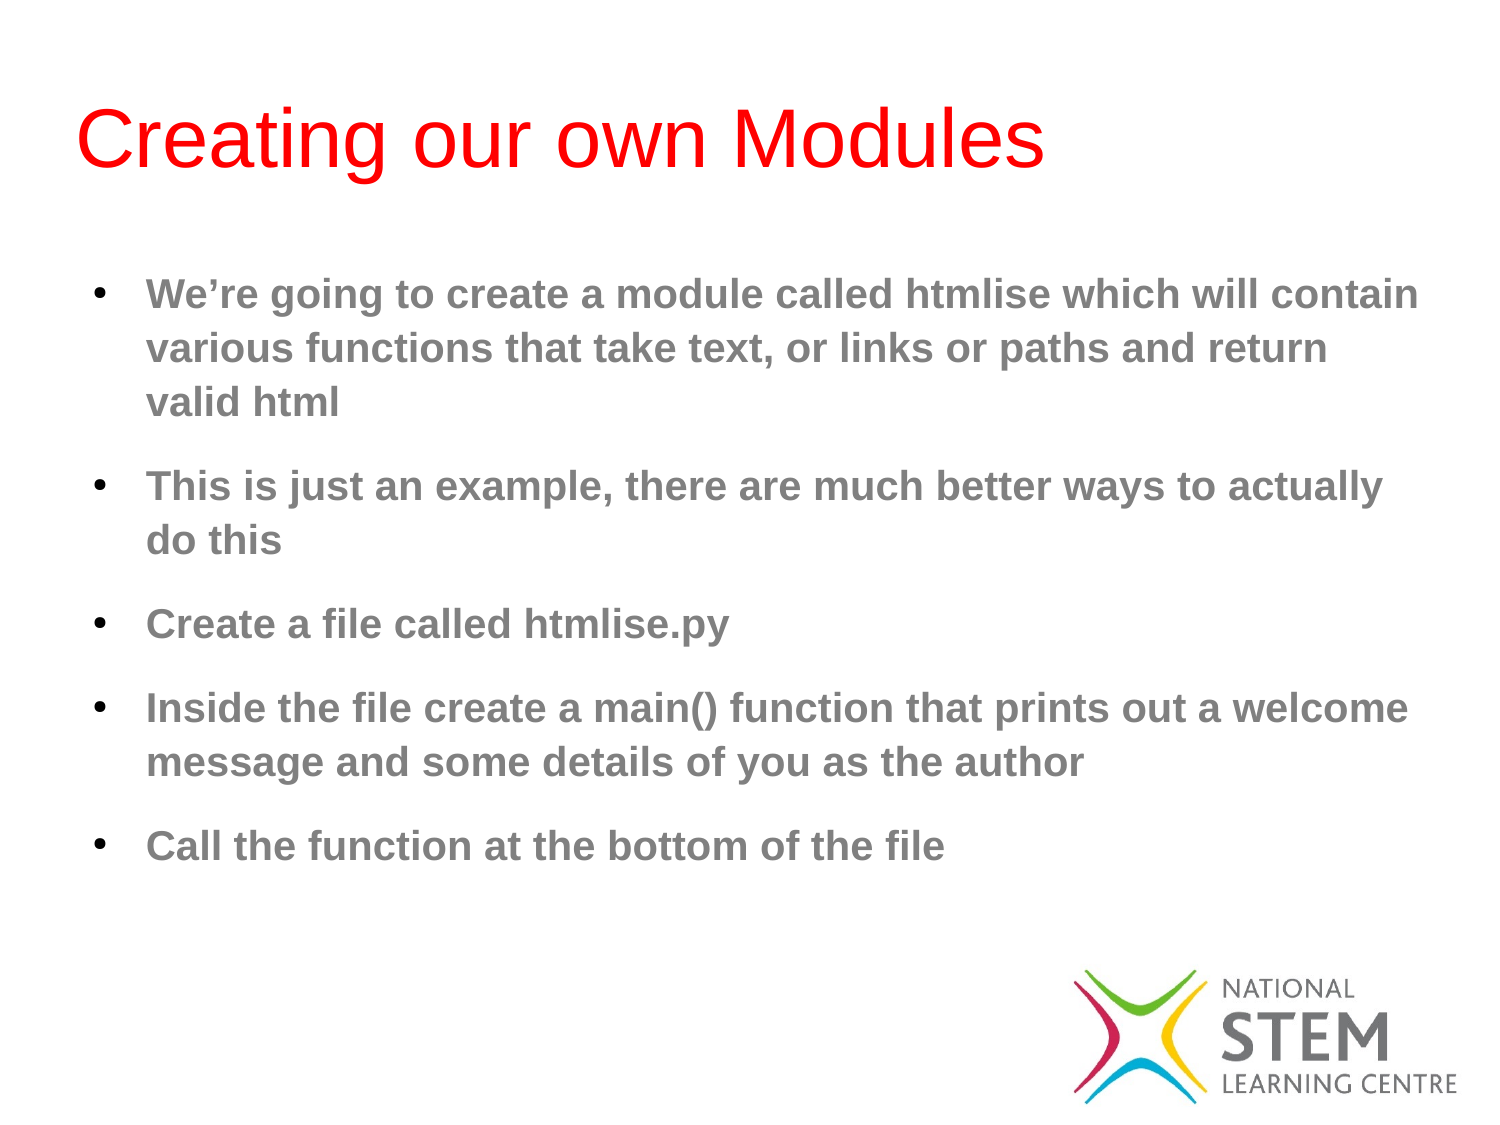

# Creating our own Modules
We’re going to create a module called htmlise which will contain various functions that take text, or links or paths and return valid html
This is just an example, there are much better ways to actually do this
Create a file called htmlise.py
Inside the file create a main() function that prints out a welcome message and some details of you as the author
Call the function at the bottom of the file